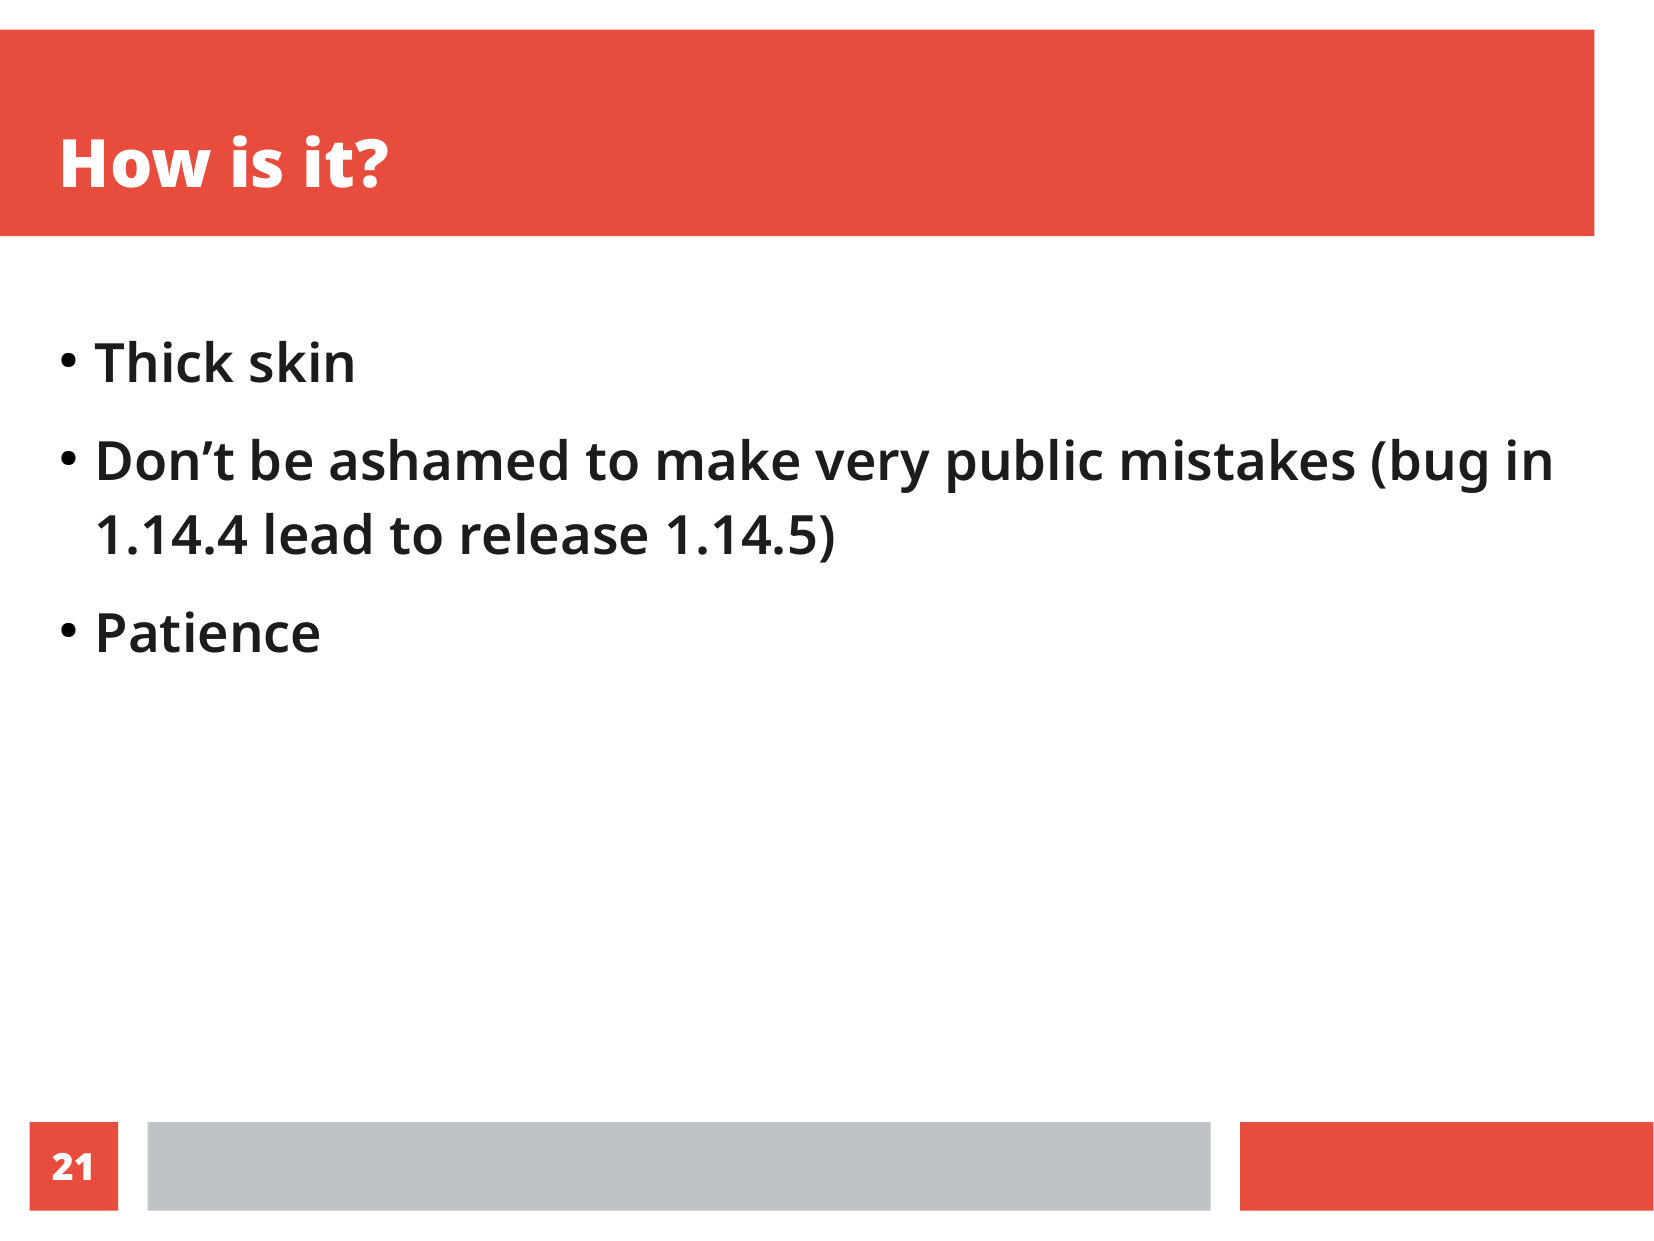

# How is it?
Thick skin
Don’t be ashamed to make very public mistakes (bug in 1.14.4 lead to release 1.14.5)
Patience
21